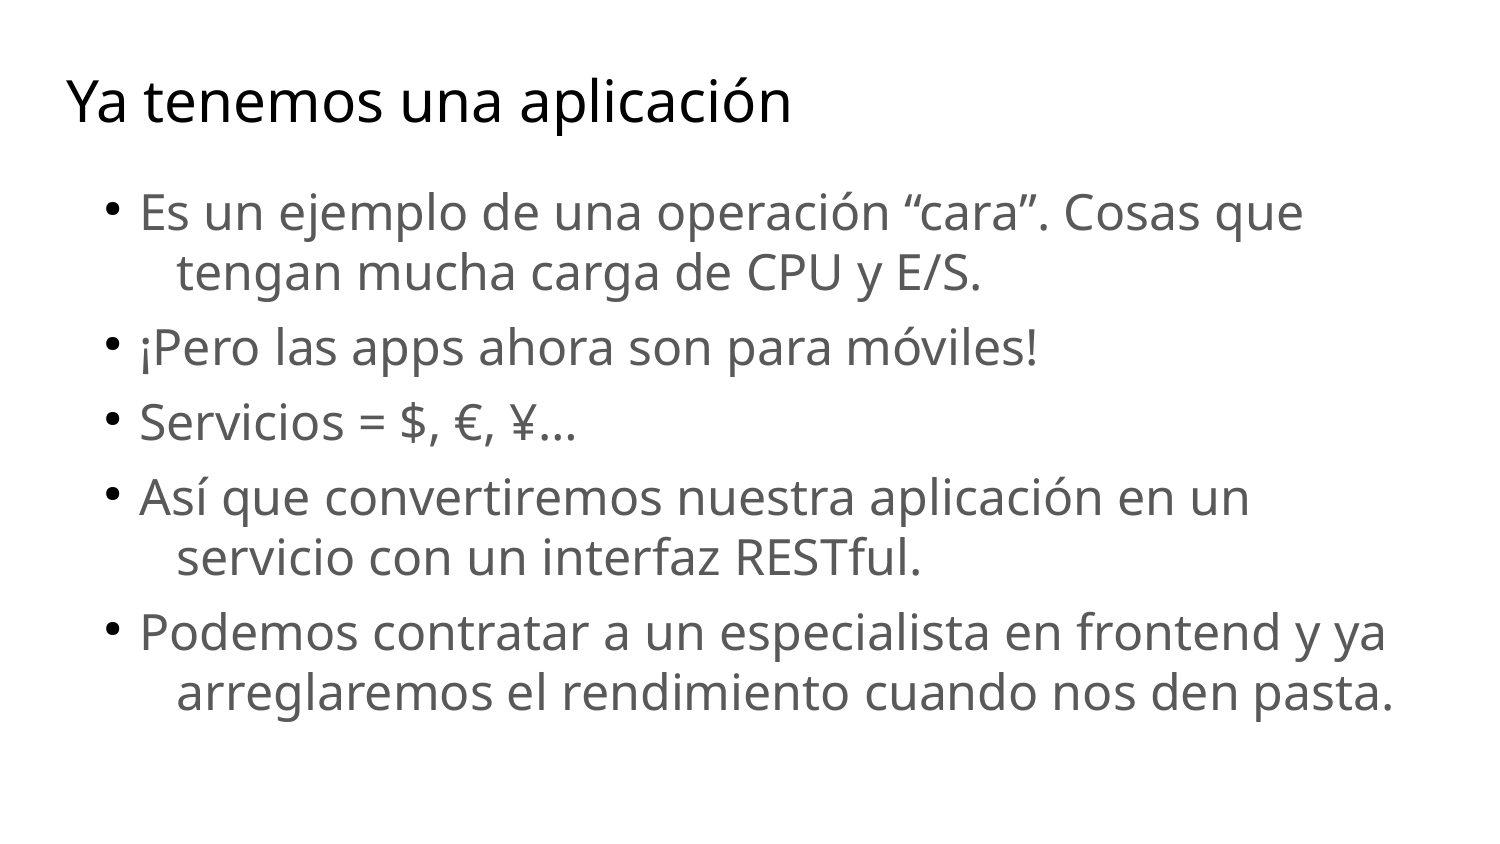

# Ya tenemos una aplicación
Es un ejemplo de una operación “cara”. Cosas que tengan mucha carga de CPU y E/S.
¡Pero las apps ahora son para móviles!
Servicios = $, €, ¥…
Así que convertiremos nuestra aplicación en un servicio con un interfaz RESTful.
Podemos contratar a un especialista en frontend y ya arreglaremos el rendimiento cuando nos den pasta.